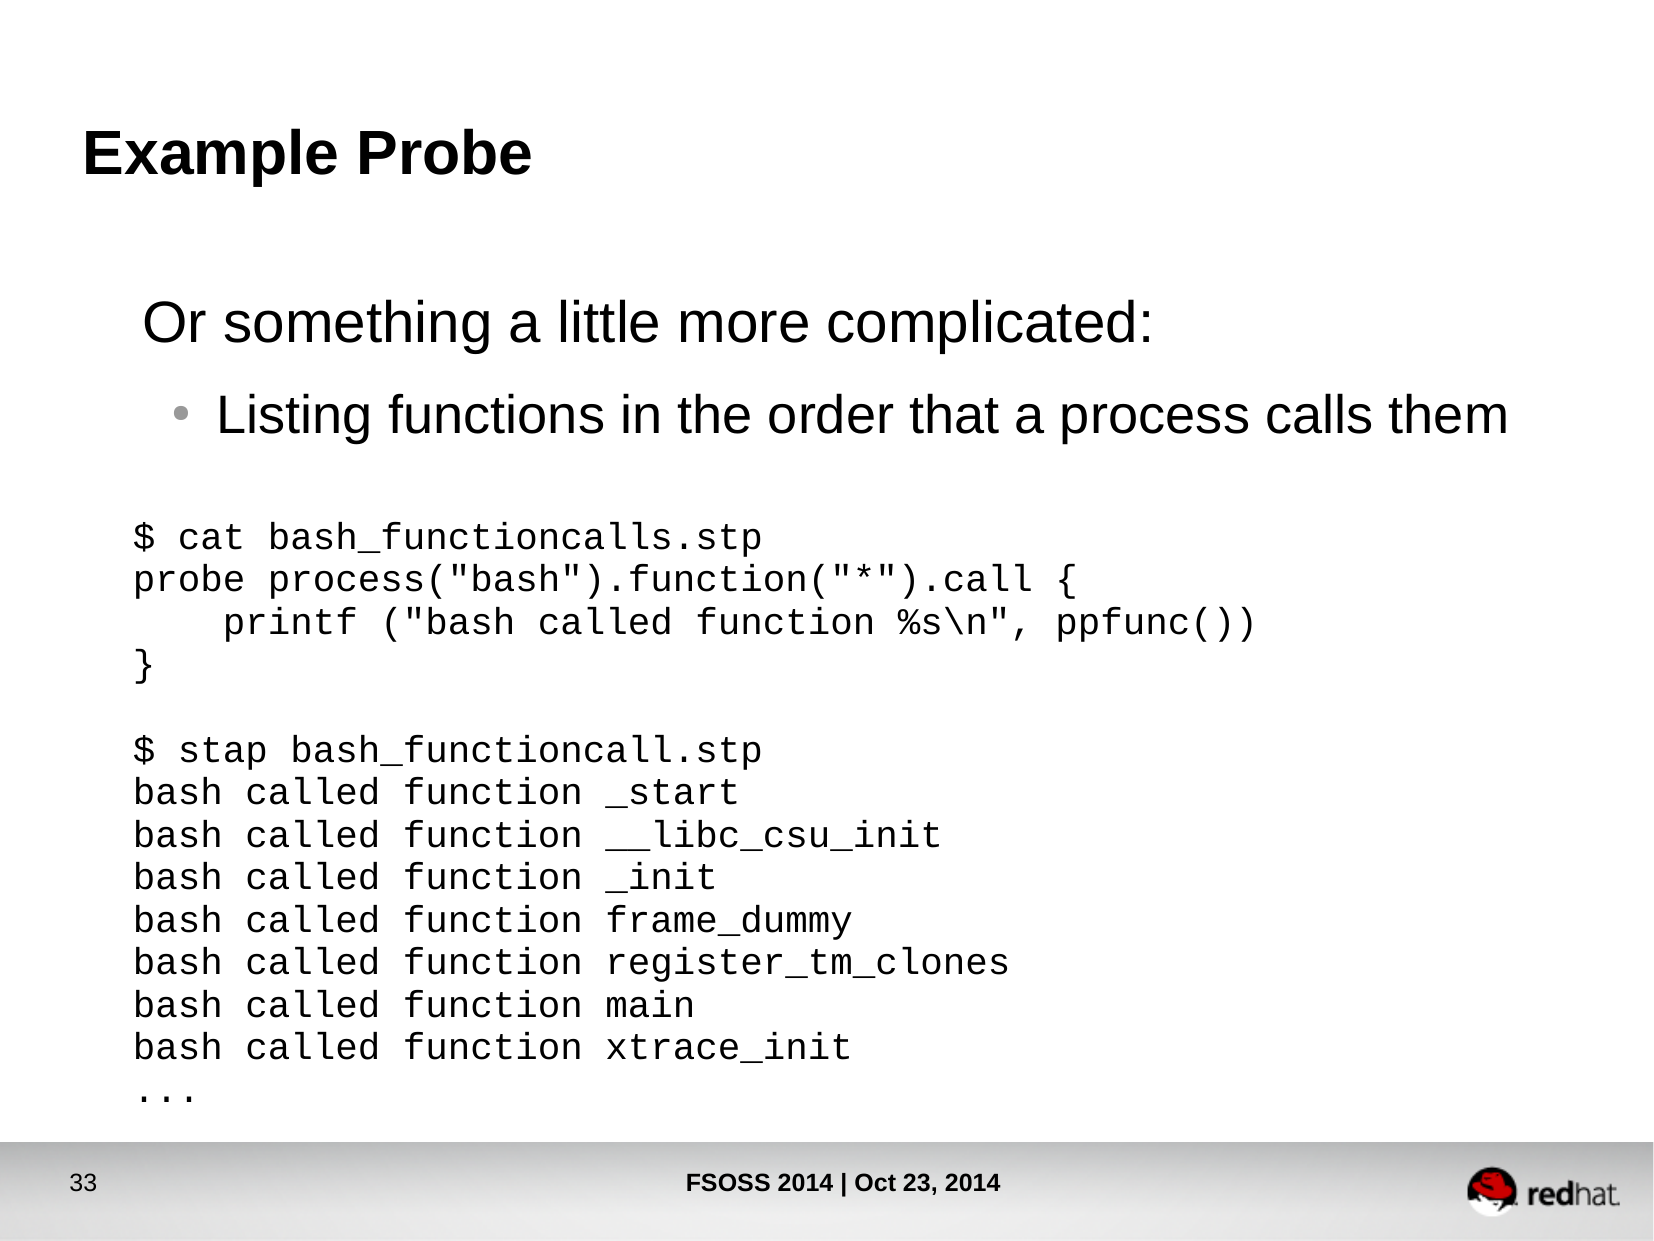

# Example Probe
Or something a little more complicated:
Listing functions in the order that a process calls them
$ cat bash_functioncalls.stp
probe process("bash").function("*").call {
 printf ("bash called function %s\n", ppfunc())
}
$ stap bash_functioncall.stp
bash called function _start
bash called function __libc_csu_init
bash called function _init
bash called function frame_dummy
bash called function register_tm_clones
bash called function main
bash called function xtrace_init
...